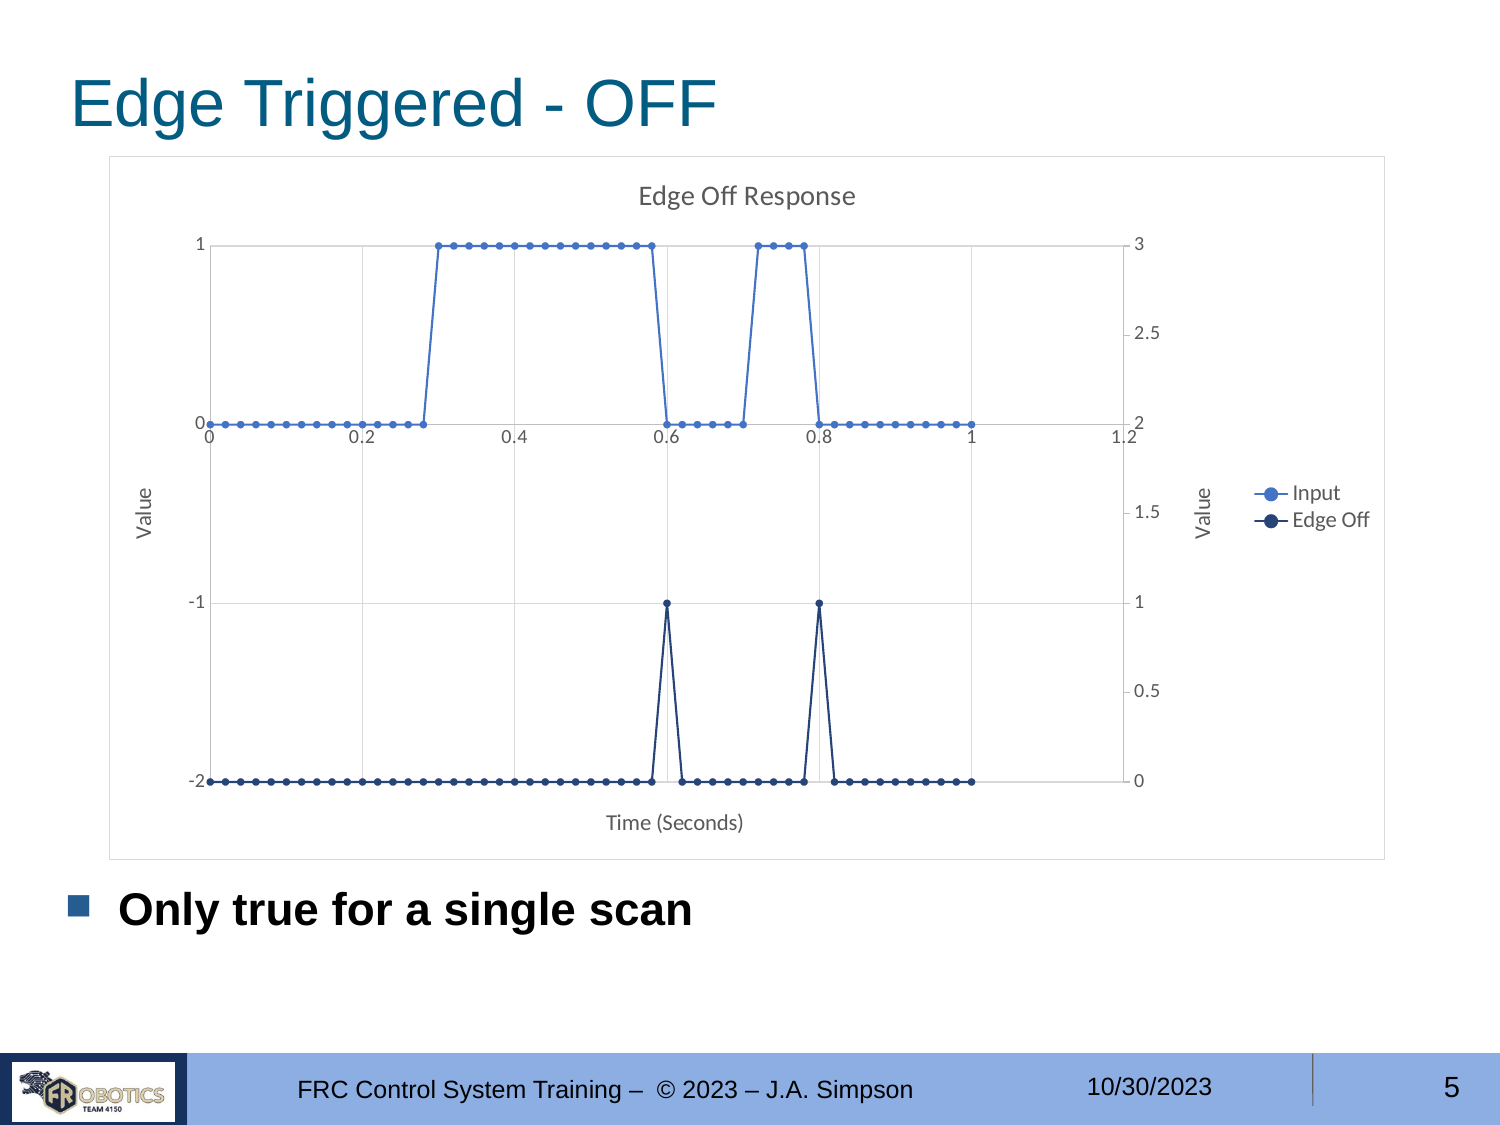

# Edge Triggered - OFF
Only true for a single scan
10/30/2023
FRC Control System Training – © 2023 – J.A. Simpson